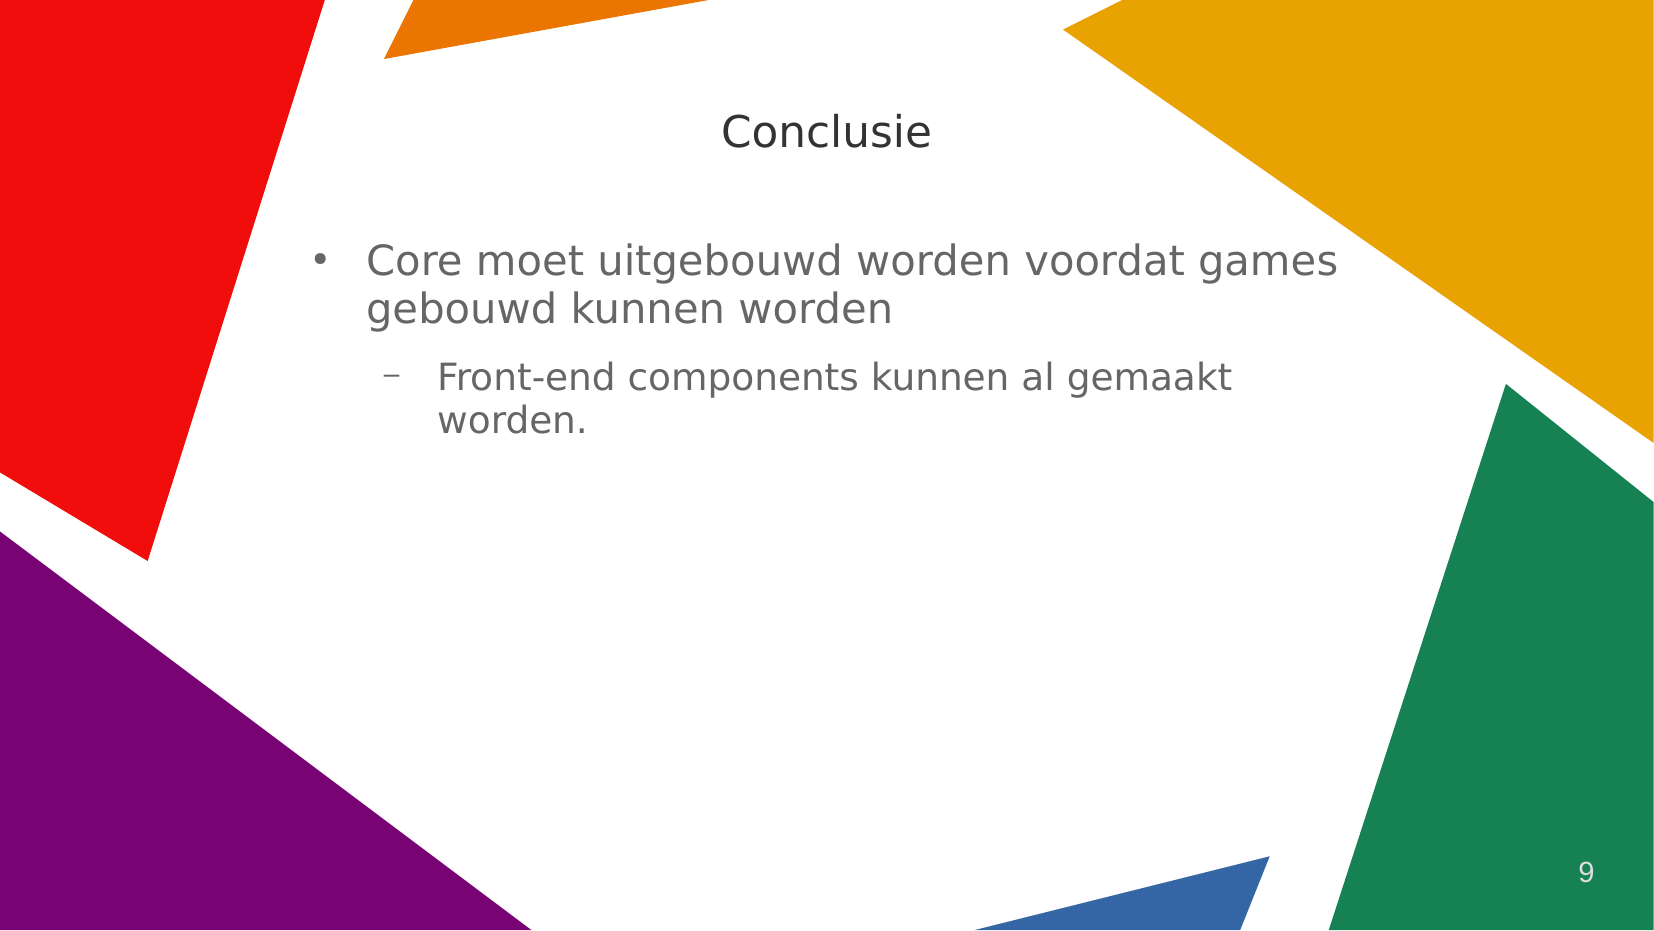

# Conclusie
Core moet uitgebouwd worden voordat games gebouwd kunnen worden
Front-end components kunnen al gemaakt worden.
9